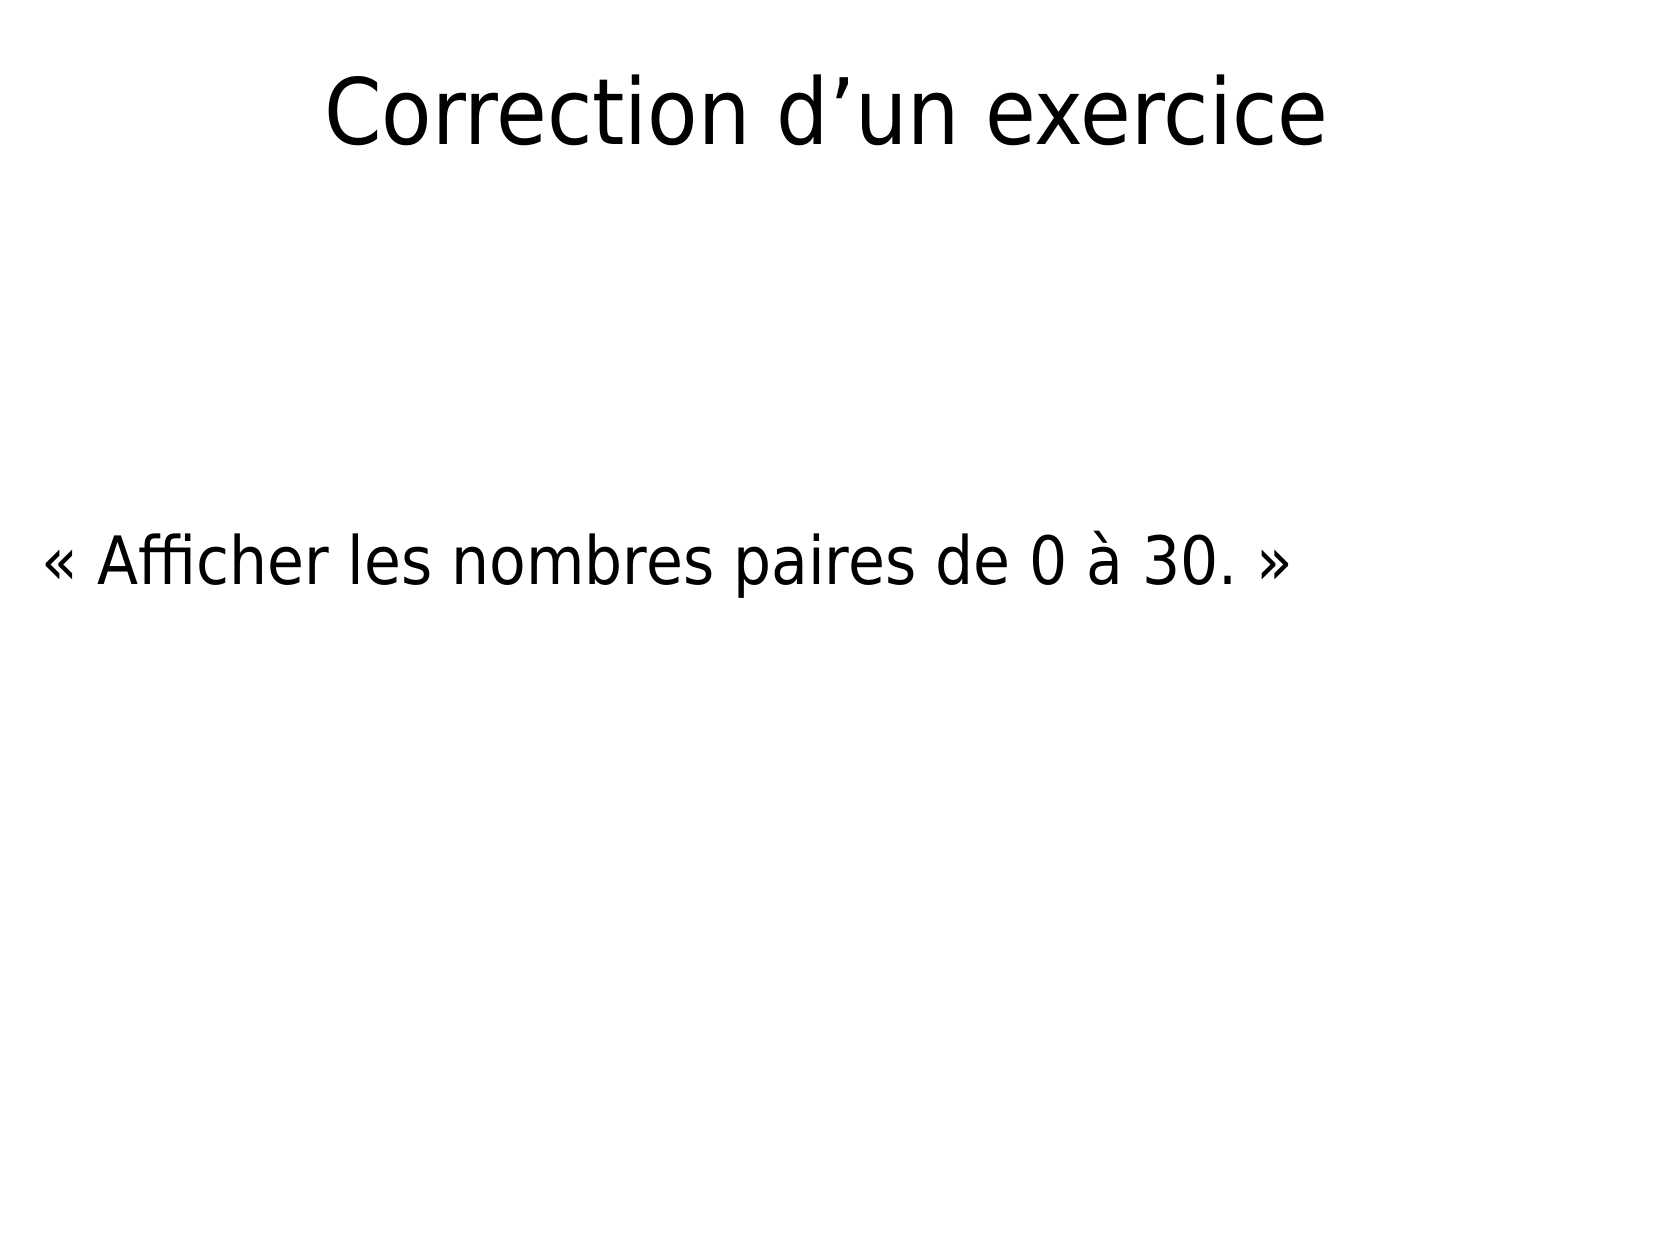

# Correction d’un exercice
« Afficher les nombres paires de 0 à 30. »